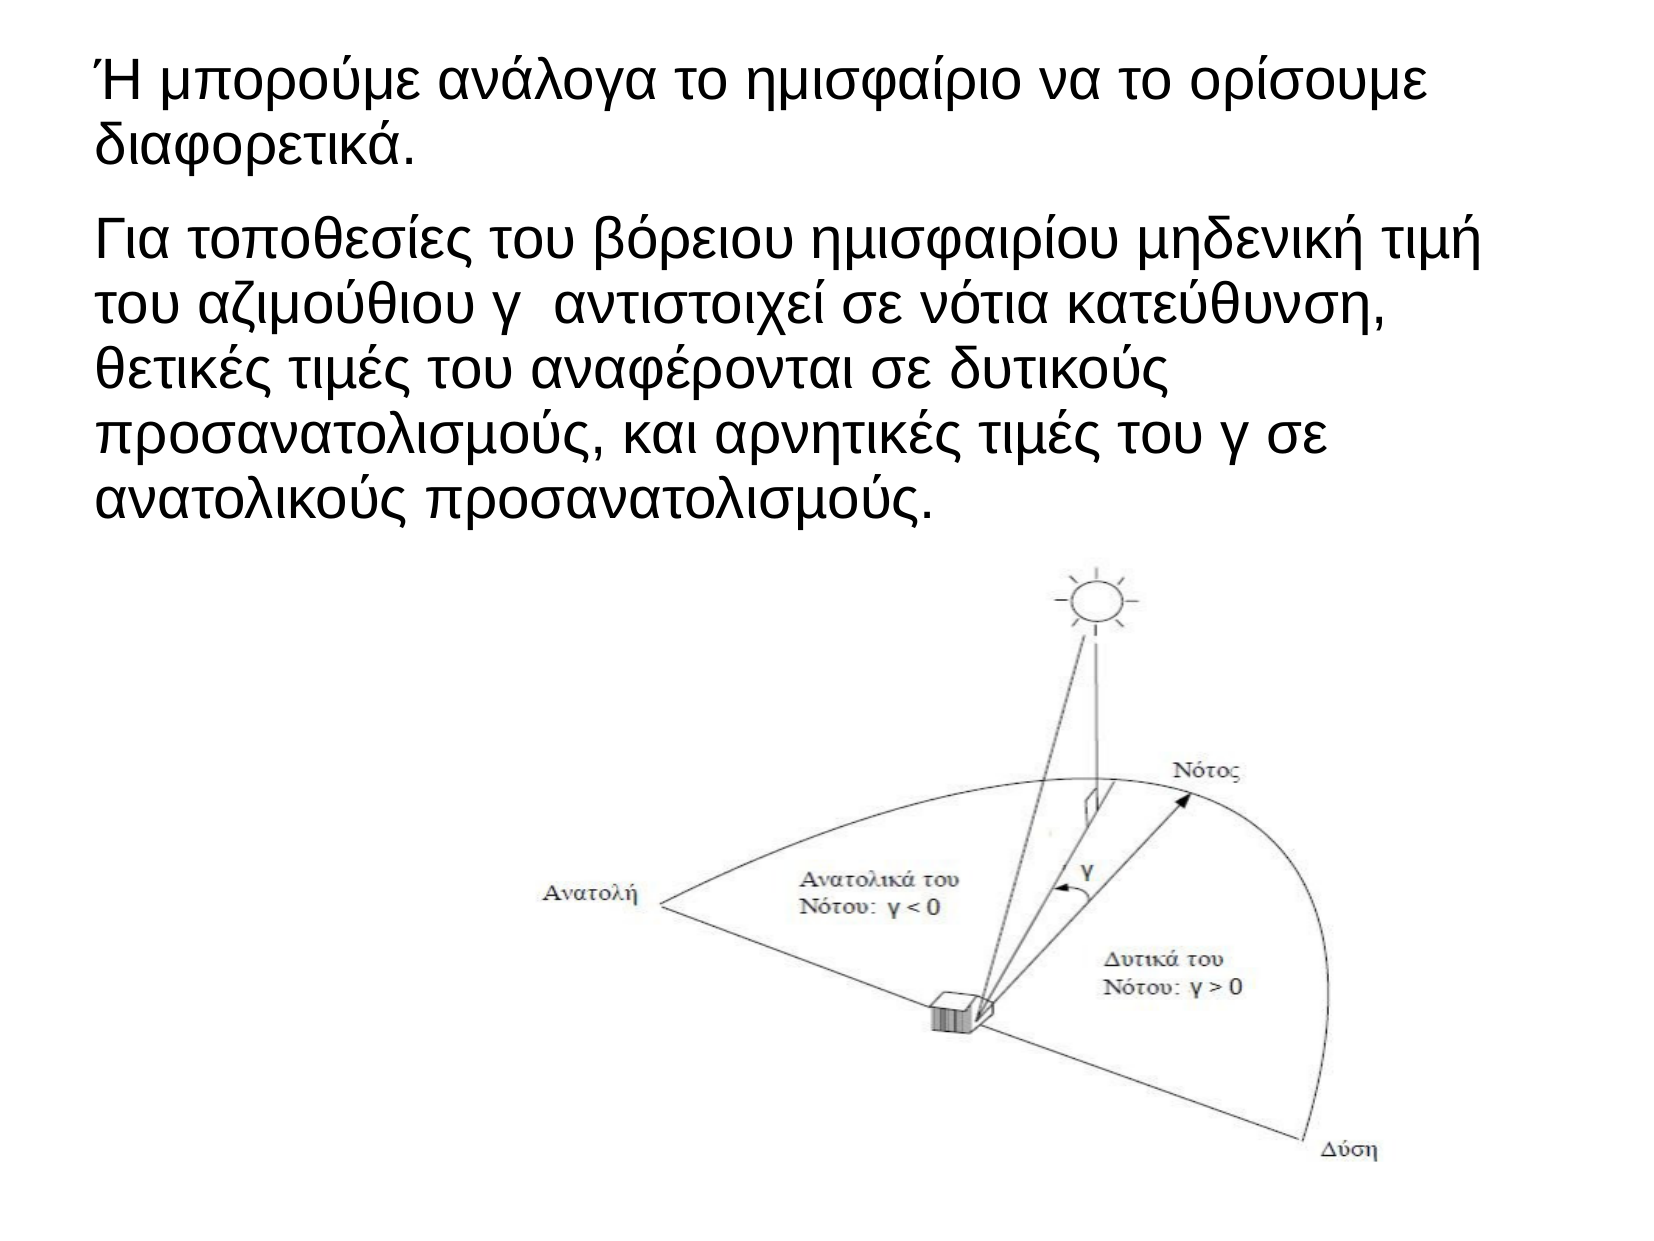

# Ή μπορούμε ανάλογα το ημισφαίριο να το ορίσουμε διαφορετικά.
Για τοποθεσίες του βόρειου ηµισφαιρίου µηδενική τιµή του αζιμούθιου γ αντιστοιχεί σε νότια κατεύθυνση, θετικές τιµές του αναφέρονται σε δυτικούς προσανατολισµούς, και αρνητικές τιµές του γ σε ανατολικούς προσανατολισµούς.